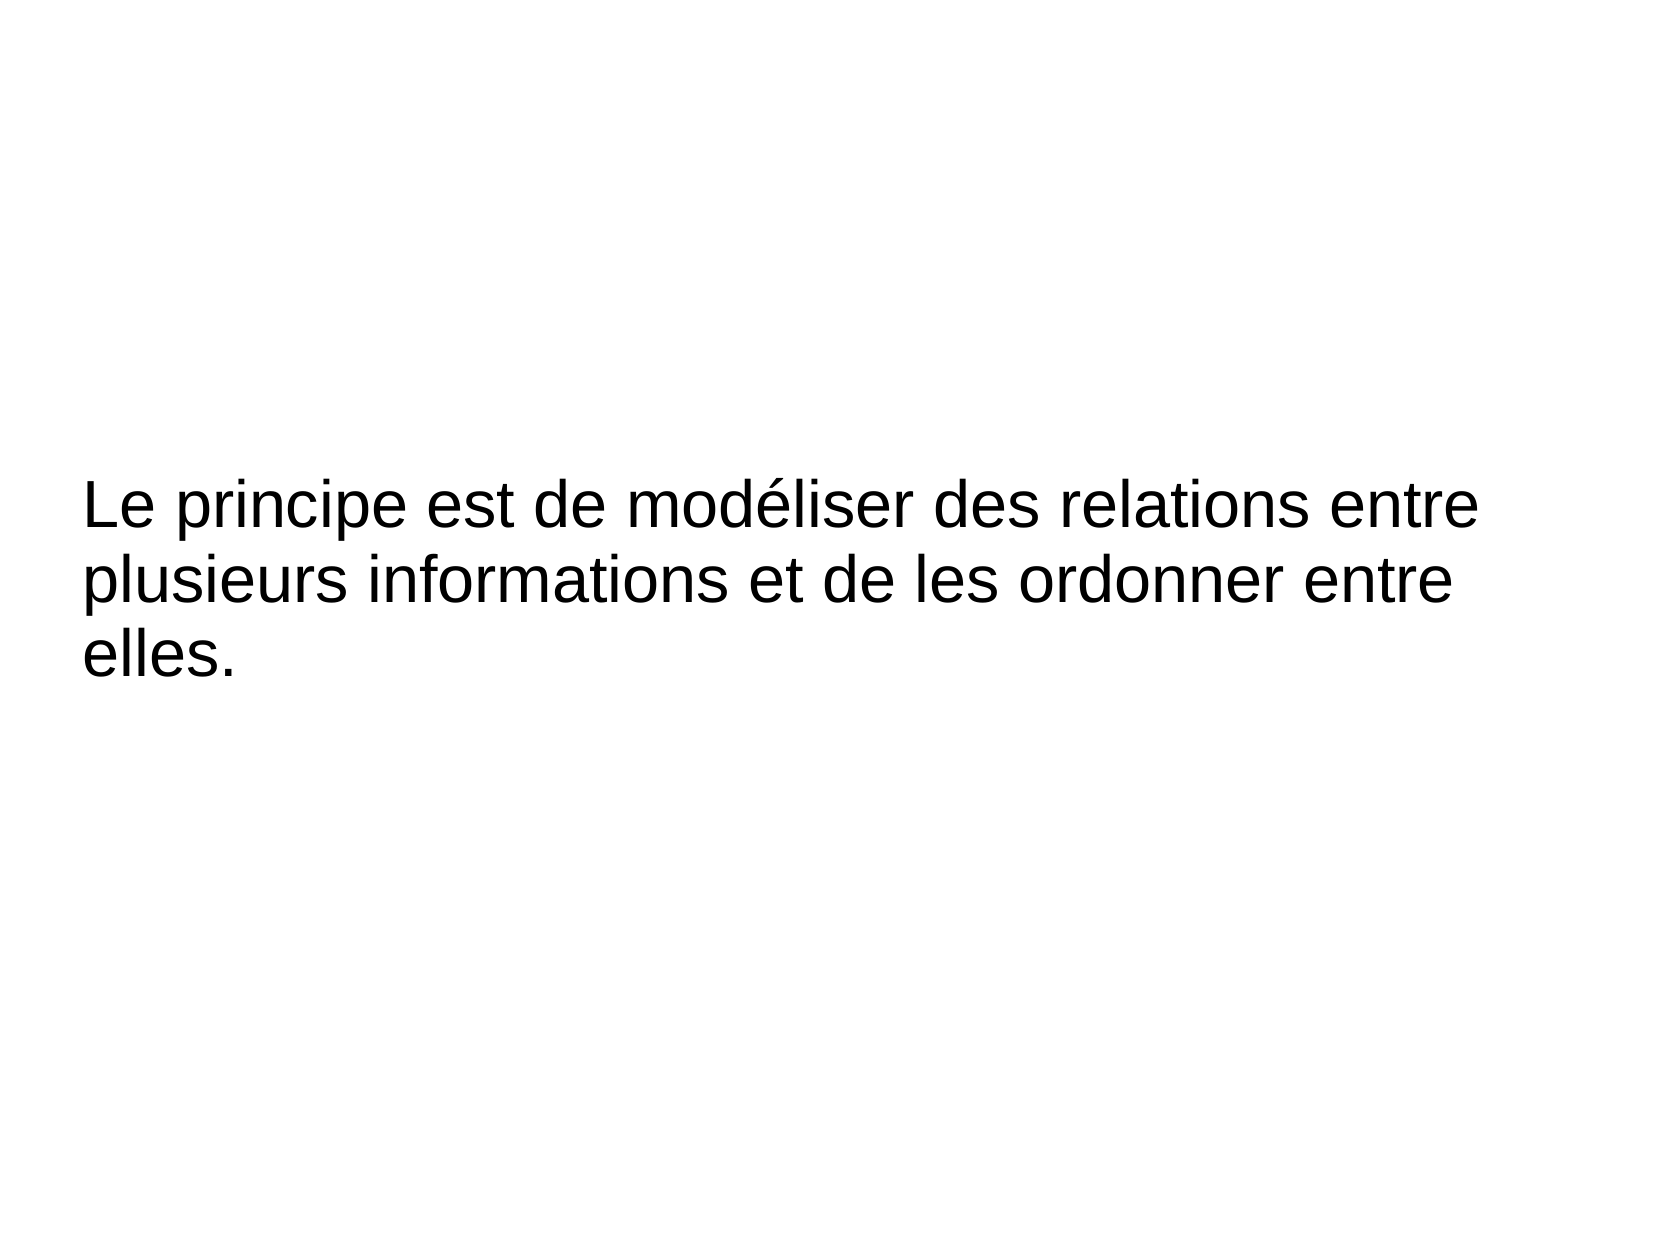

# Le principe est de modéliser des relations entre plusieurs informations et de les ordonner entre elles.